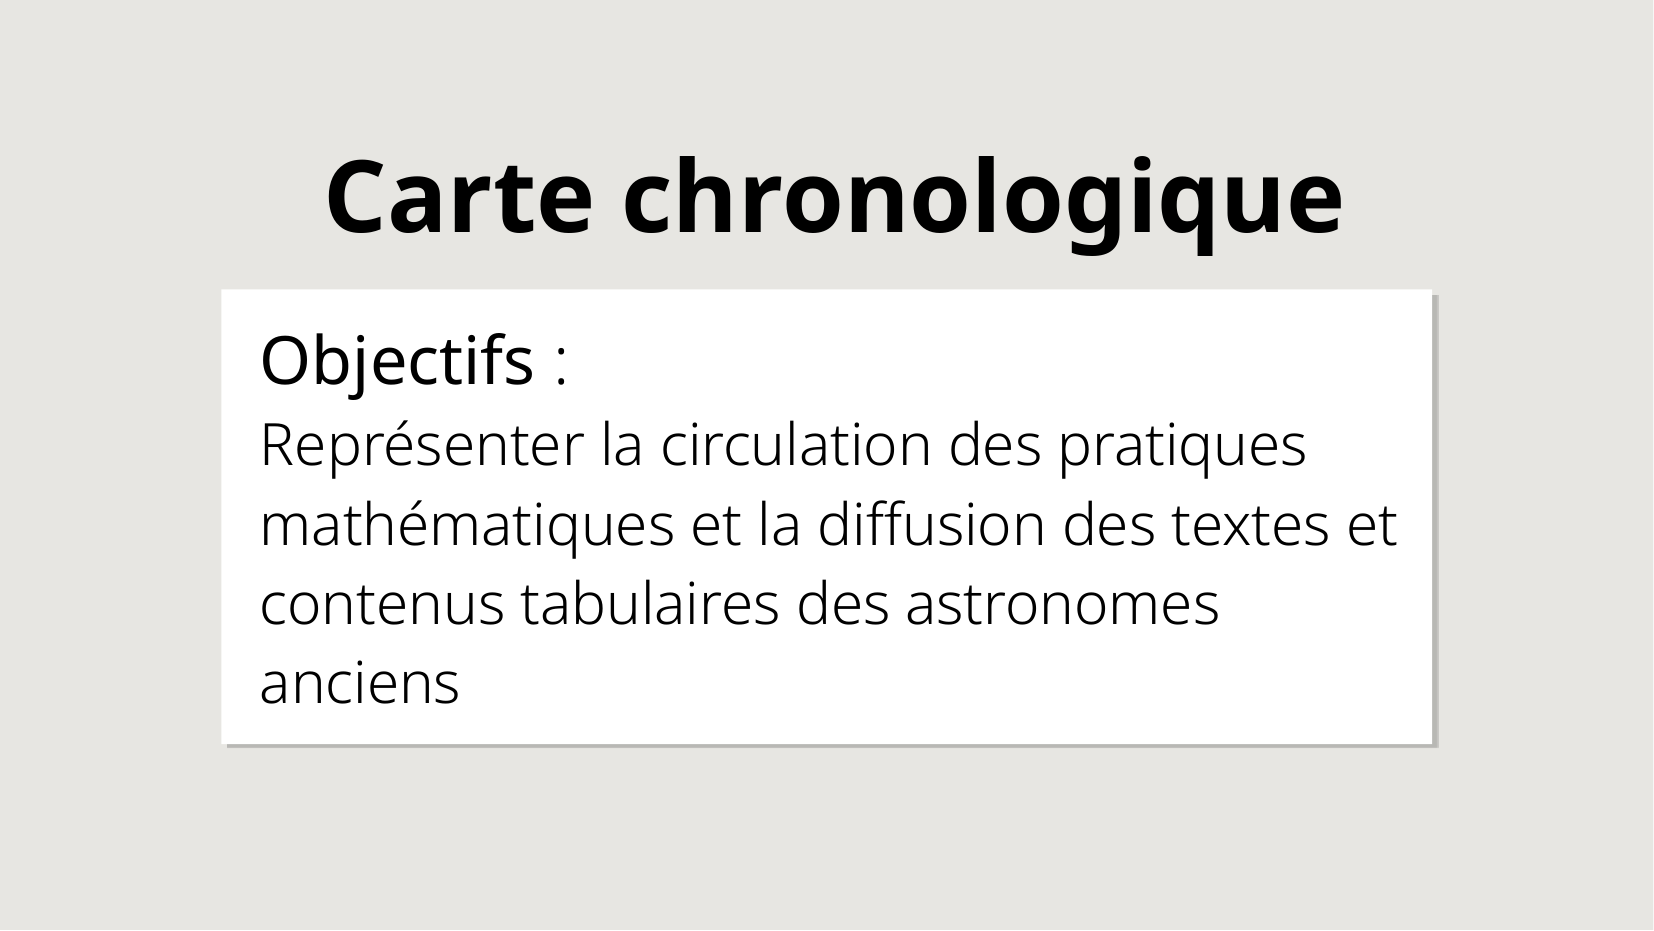

# Carte chronologique
Objectifs :
Représenter la circulation des pratiques mathématiques et la diffusion des textes et contenus tabulaires des astronomes anciens